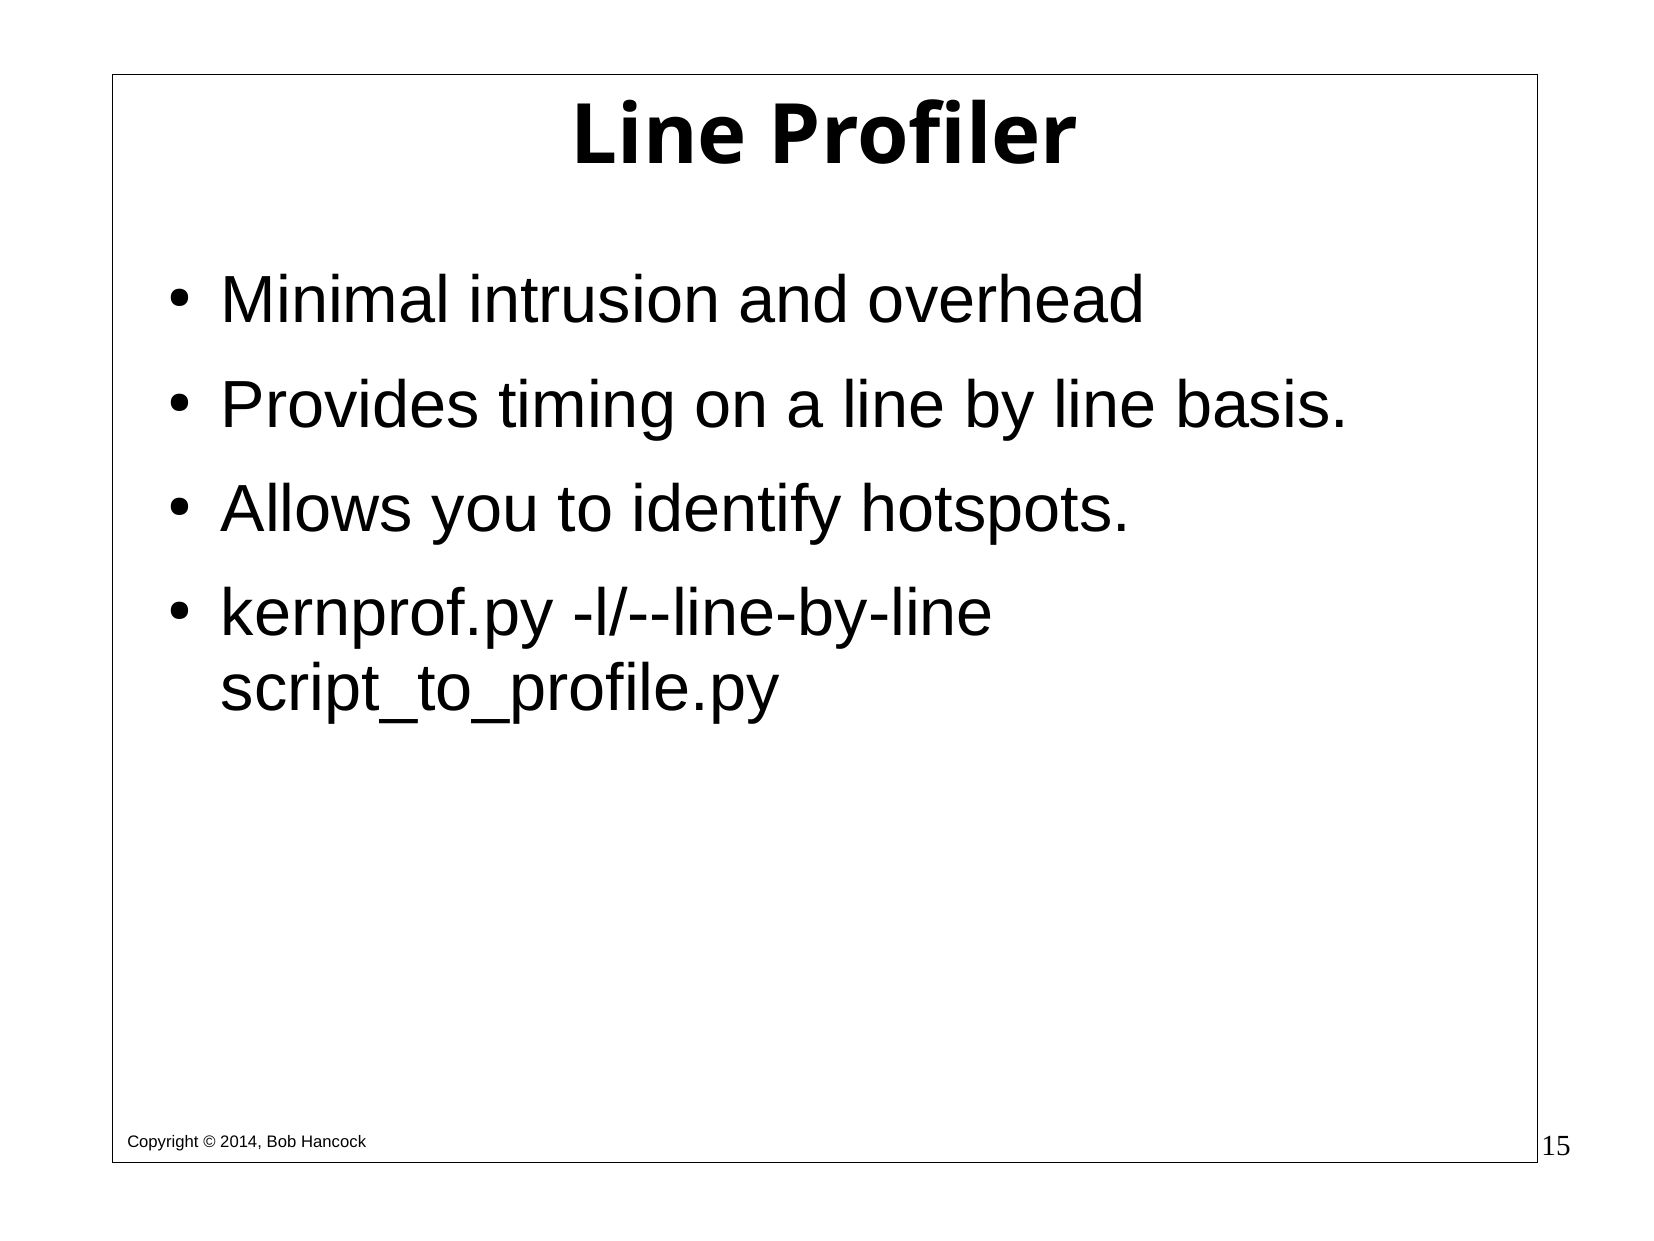

# Line Profiler
Minimal intrusion and overhead
Provides timing on a line by line basis.
Allows you to identify hotspots.
kernprof.py -l/--line-by-line script_to_profile.py
Copyright © 2014, Bob Hancock
15